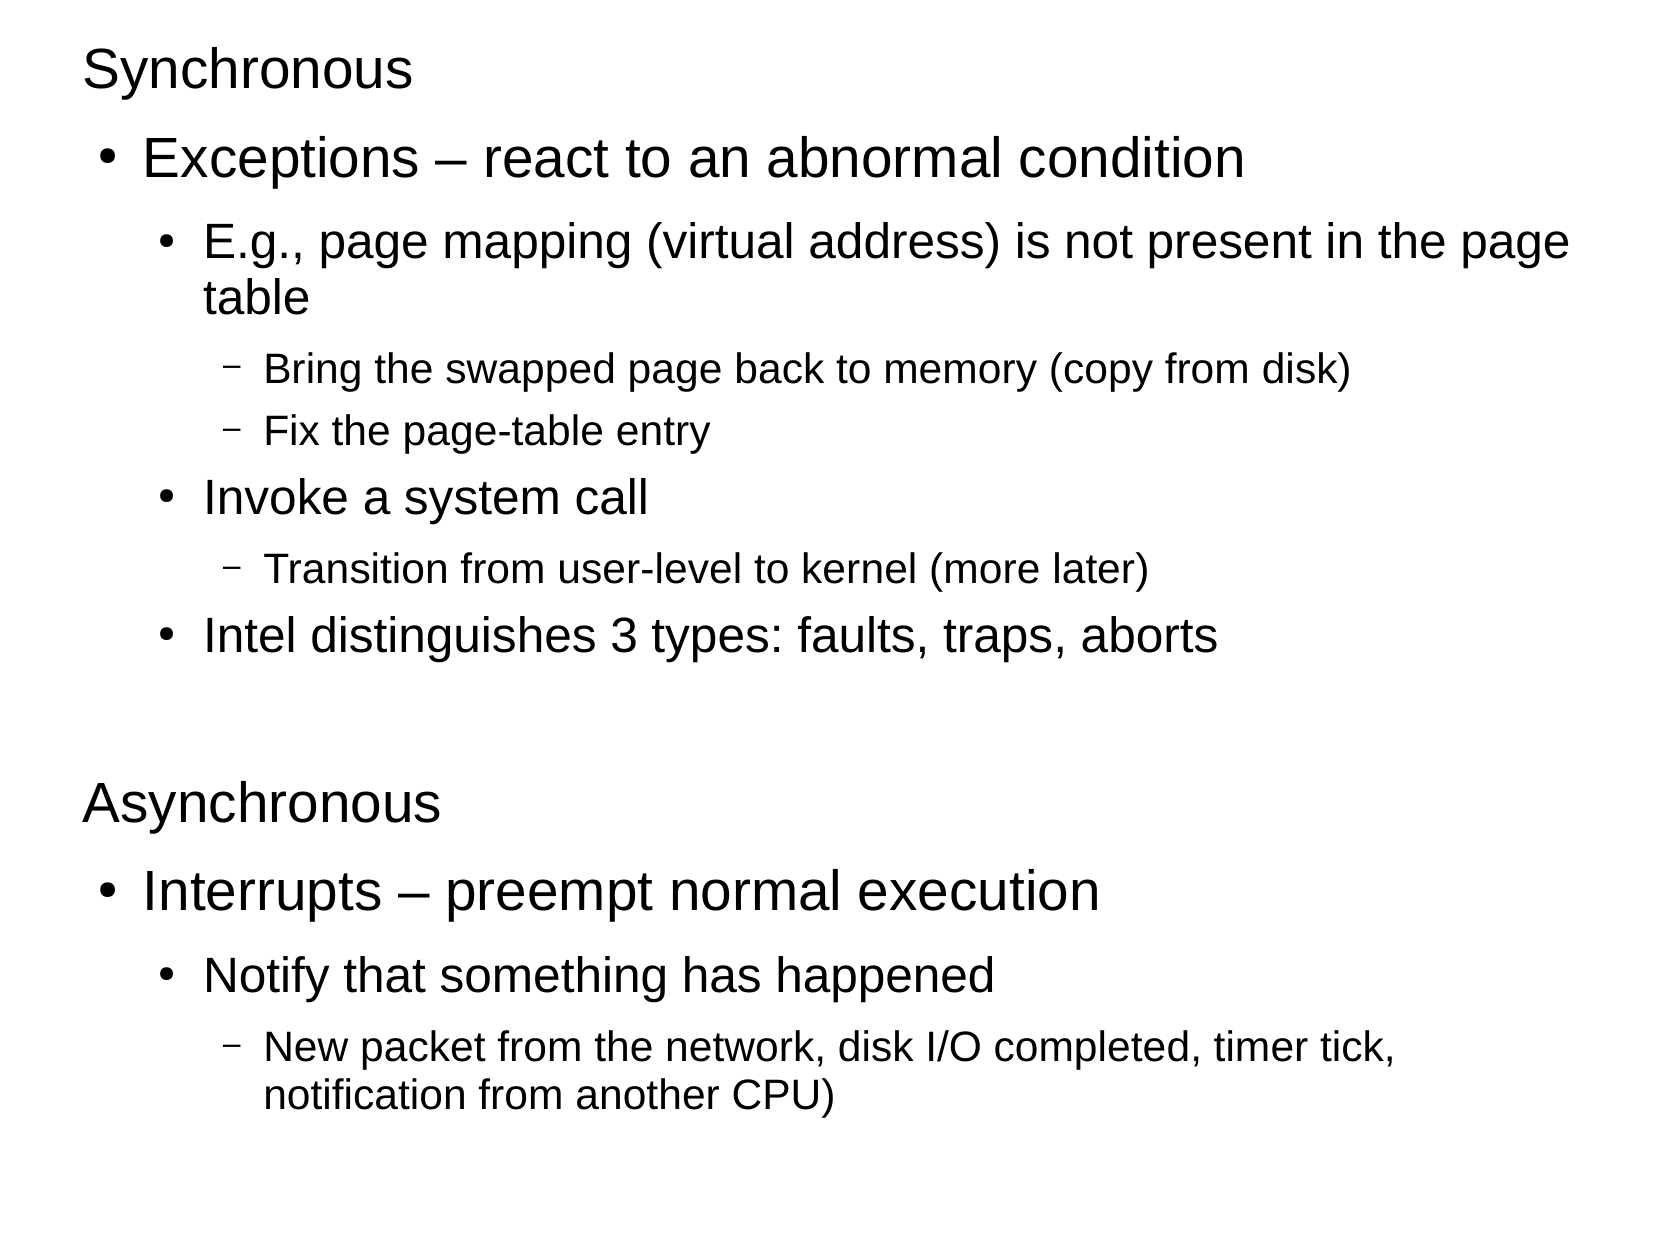

# Synchronous
Exceptions – react to an abnormal condition
E.g., page mapping (virtual address) is not present in the page table
Bring the swapped page back to memory (copy from disk)
Fix the page-table entry
Invoke a system call
Transition from user-level to kernel (more later)
Intel distinguishes 3 types: faults, traps, aborts
Asynchronous
Interrupts – preempt normal execution
Notify that something has happened
New packet from the network, disk I/O completed, timer tick, notification from another CPU)